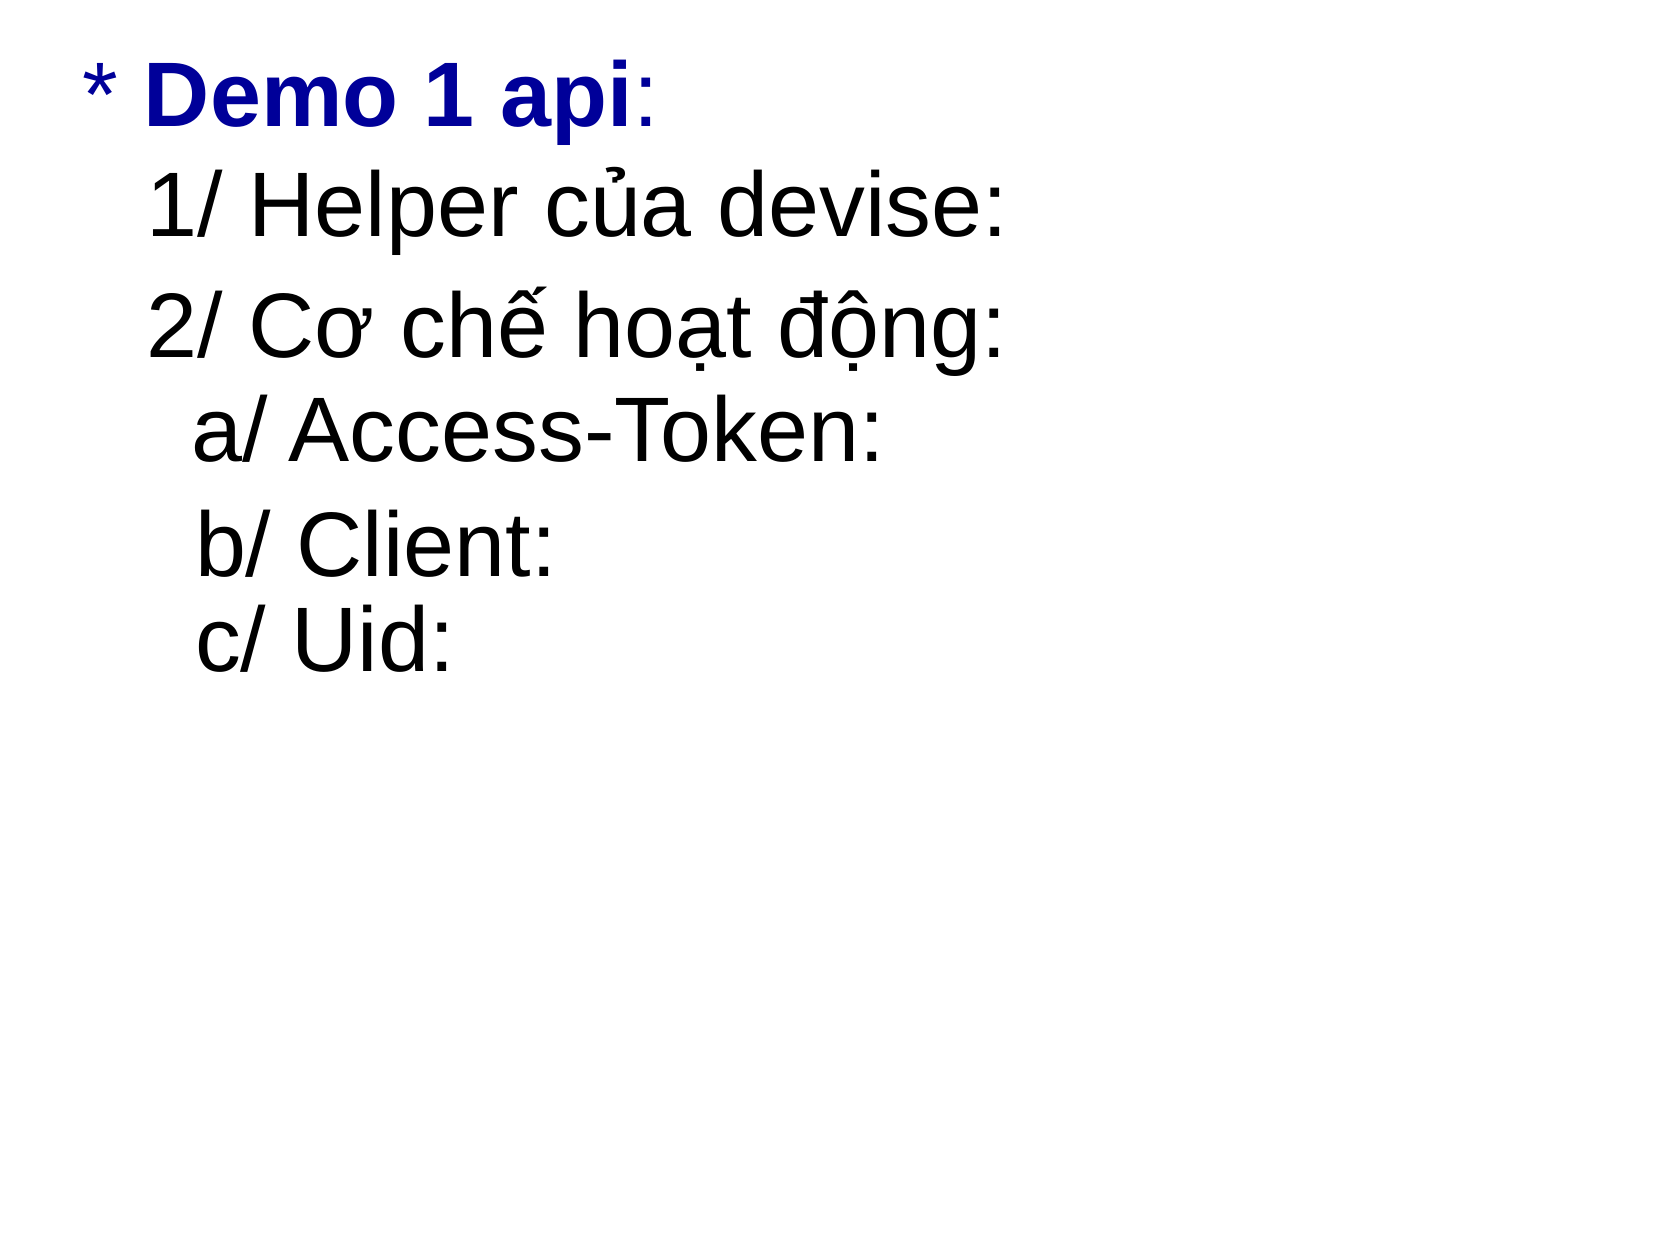

# * Demo 1 api:
1/ Helper của devise:
2/ Cơ chế hoạt động:
a/ Access-Token:
b/ Client:
c/ Uid: